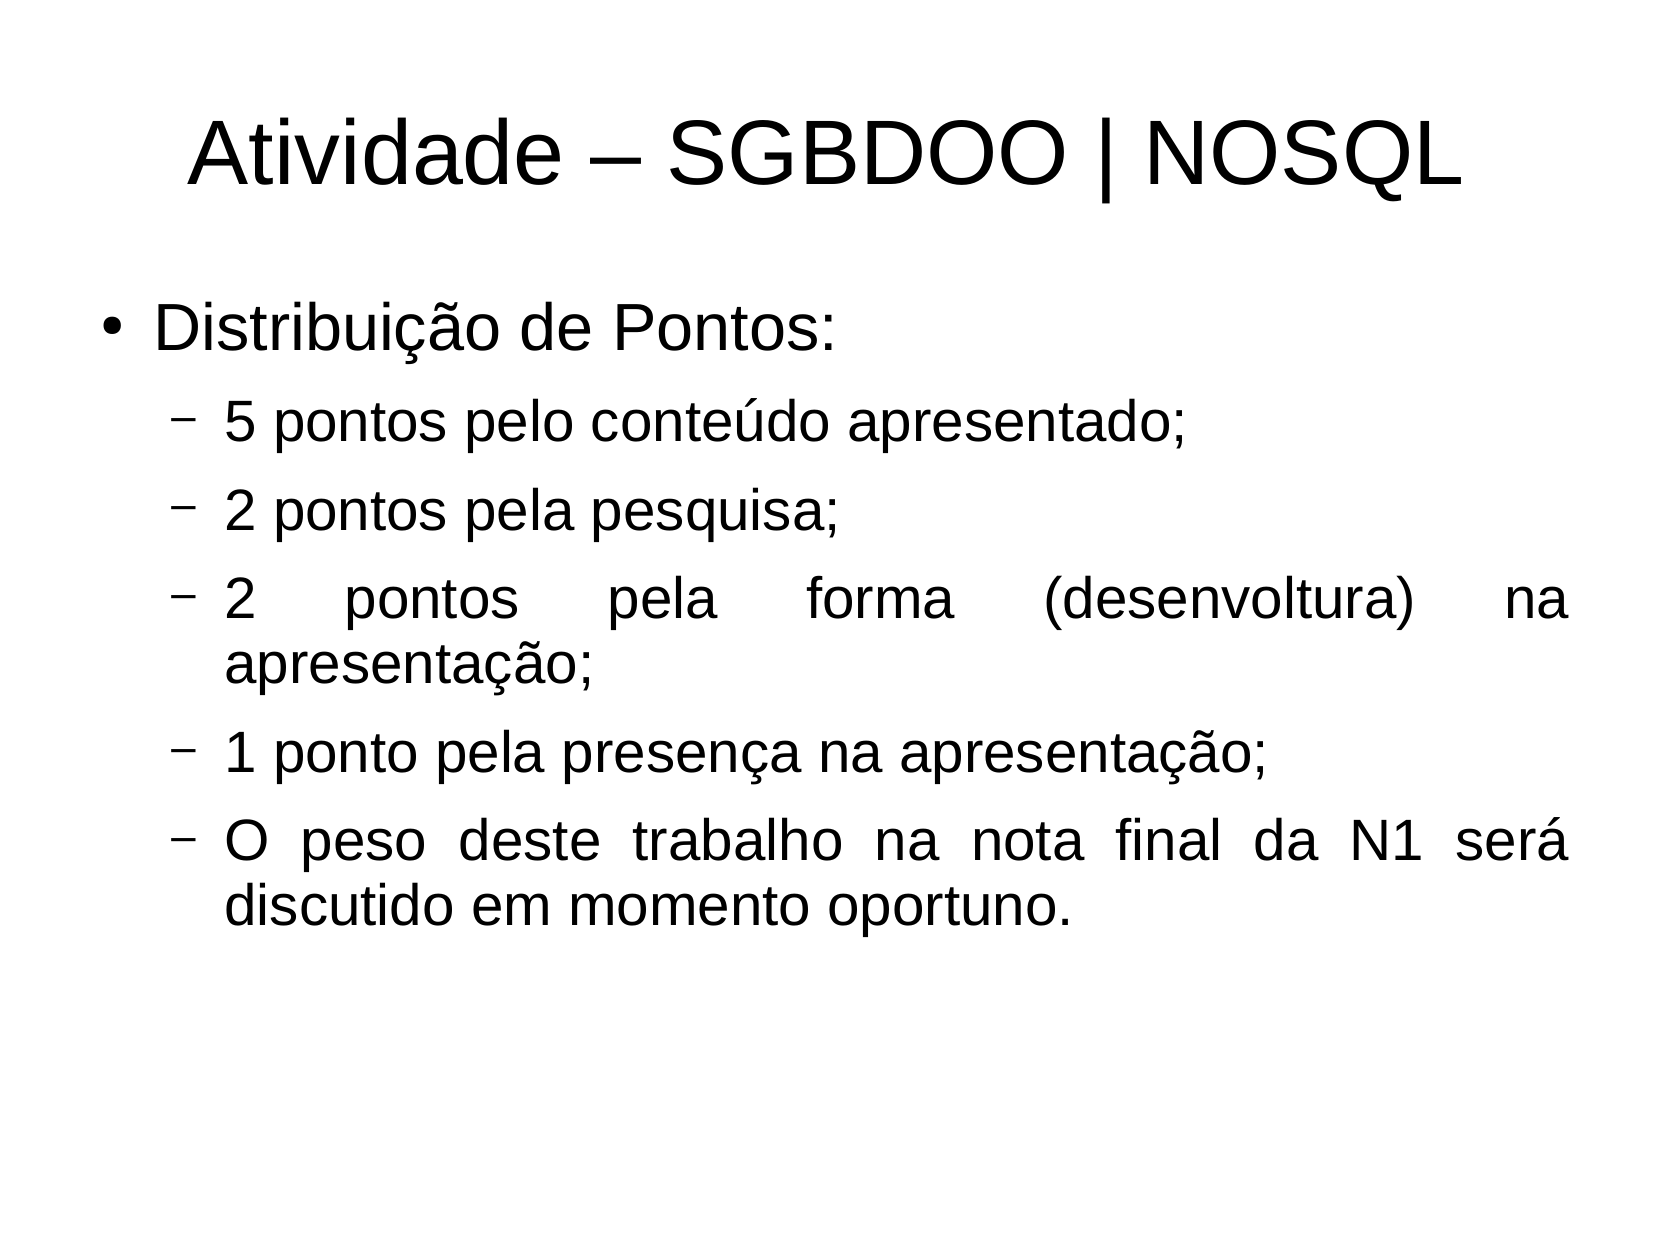

# Atividade – SGBDOO | NOSQL
Distribuição de Pontos:
5 pontos pelo conteúdo apresentado;
2 pontos pela pesquisa;
2 pontos pela forma (desenvoltura) na apresentação;
1 ponto pela presença na apresentação;
O peso deste trabalho na nota final da N1 será discutido em momento oportuno.